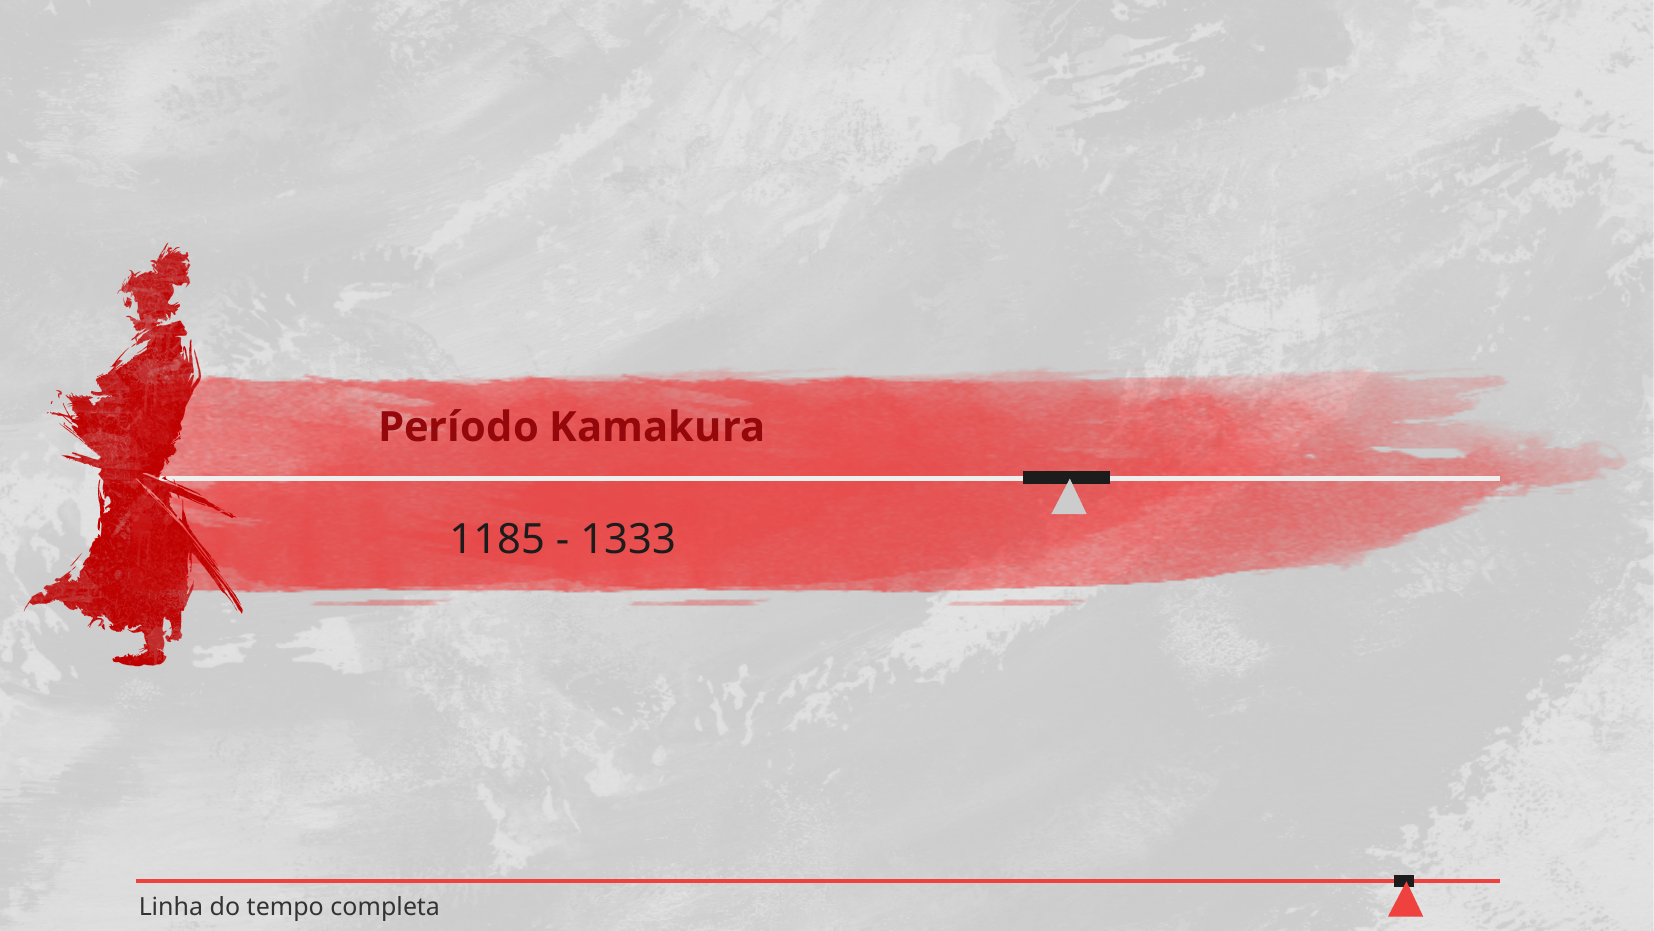

Período Kamakura
1185 - 1333
Linha do tempo completa